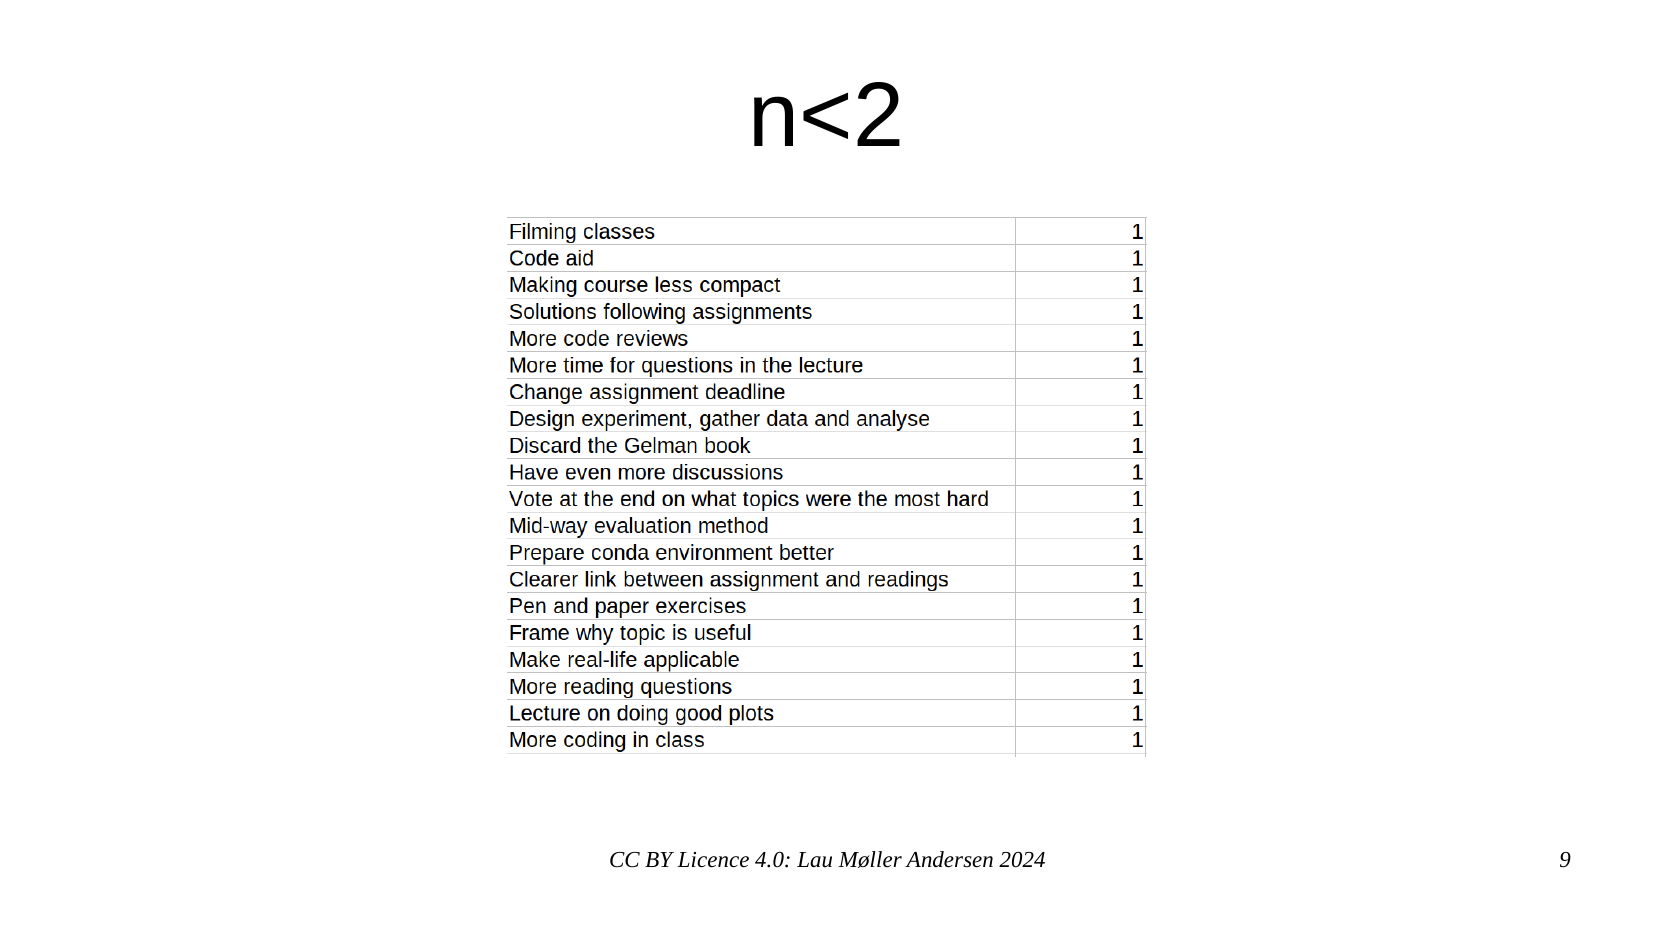

# n<2
CC BY Licence 4.0: Lau Møller Andersen 2024
9